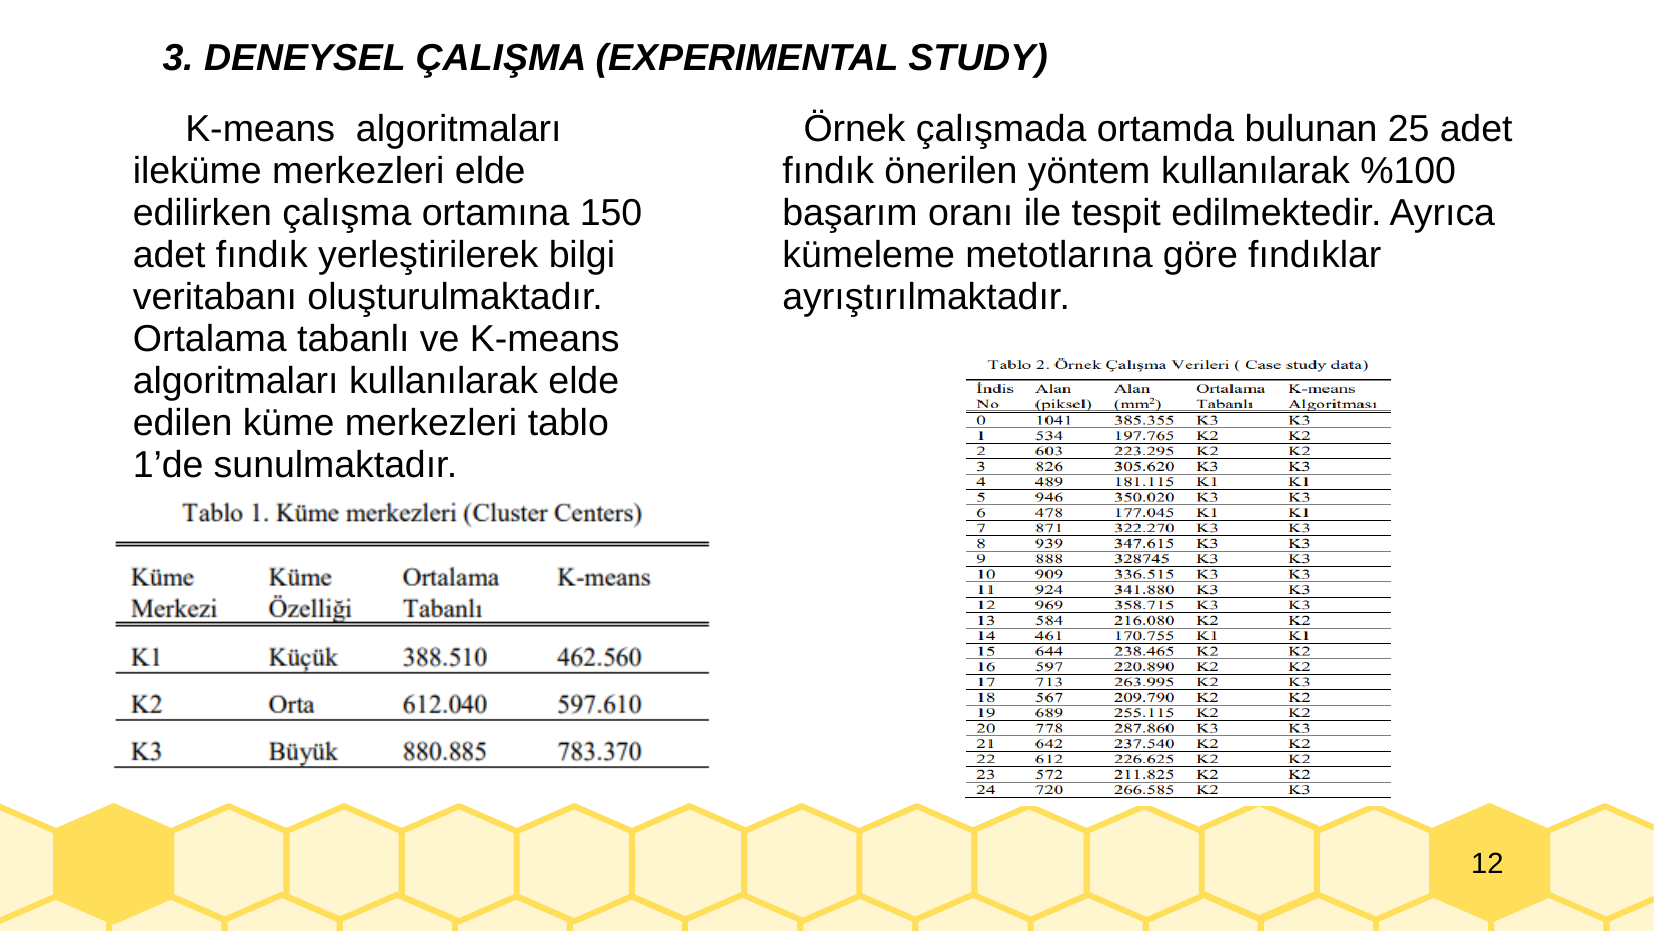

#
3. DENEYSEL ÇALIŞMA (EXPERIMENTAL STUDY)
 K-means algoritmaları ileküme merkezleri elde edilirken çalışma ortamına 150 adet fındık yerleştirilerek bilgi veritabanı oluşturulmaktadır. Ortalama tabanlı ve K-means algoritmaları kullanılarak elde edilen küme merkezleri tablo 1’de sunulmaktadır.
 Örnek çalışmada ortamda bulunan 25 adet fındık önerilen yöntem kullanılarak %100 başarım oranı ile tespit edilmektedir. Ayrıca kümeleme metotlarına göre fındıklar ayrıştırılmaktadır.